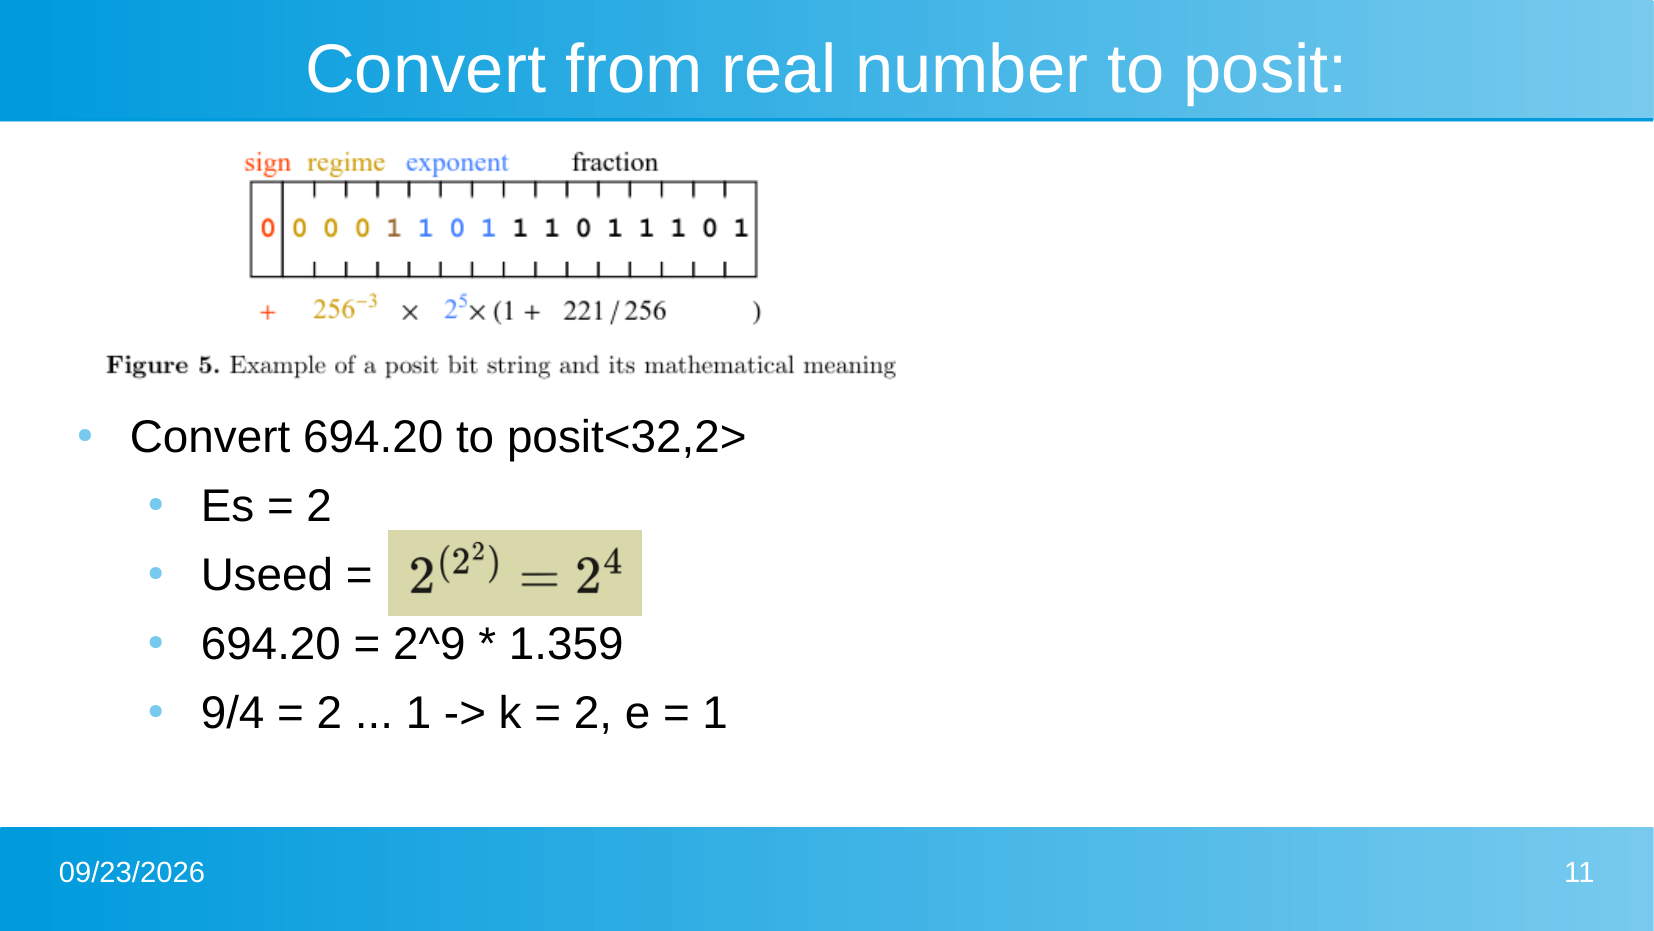

# Convert from real number to posit:
Convert 694.20 to posit<32,2>
Es = 2
Useed =
694.20 = 2^9 * 1.359
9/4 = 2 ... 1 -> k = 2, e = 1
11